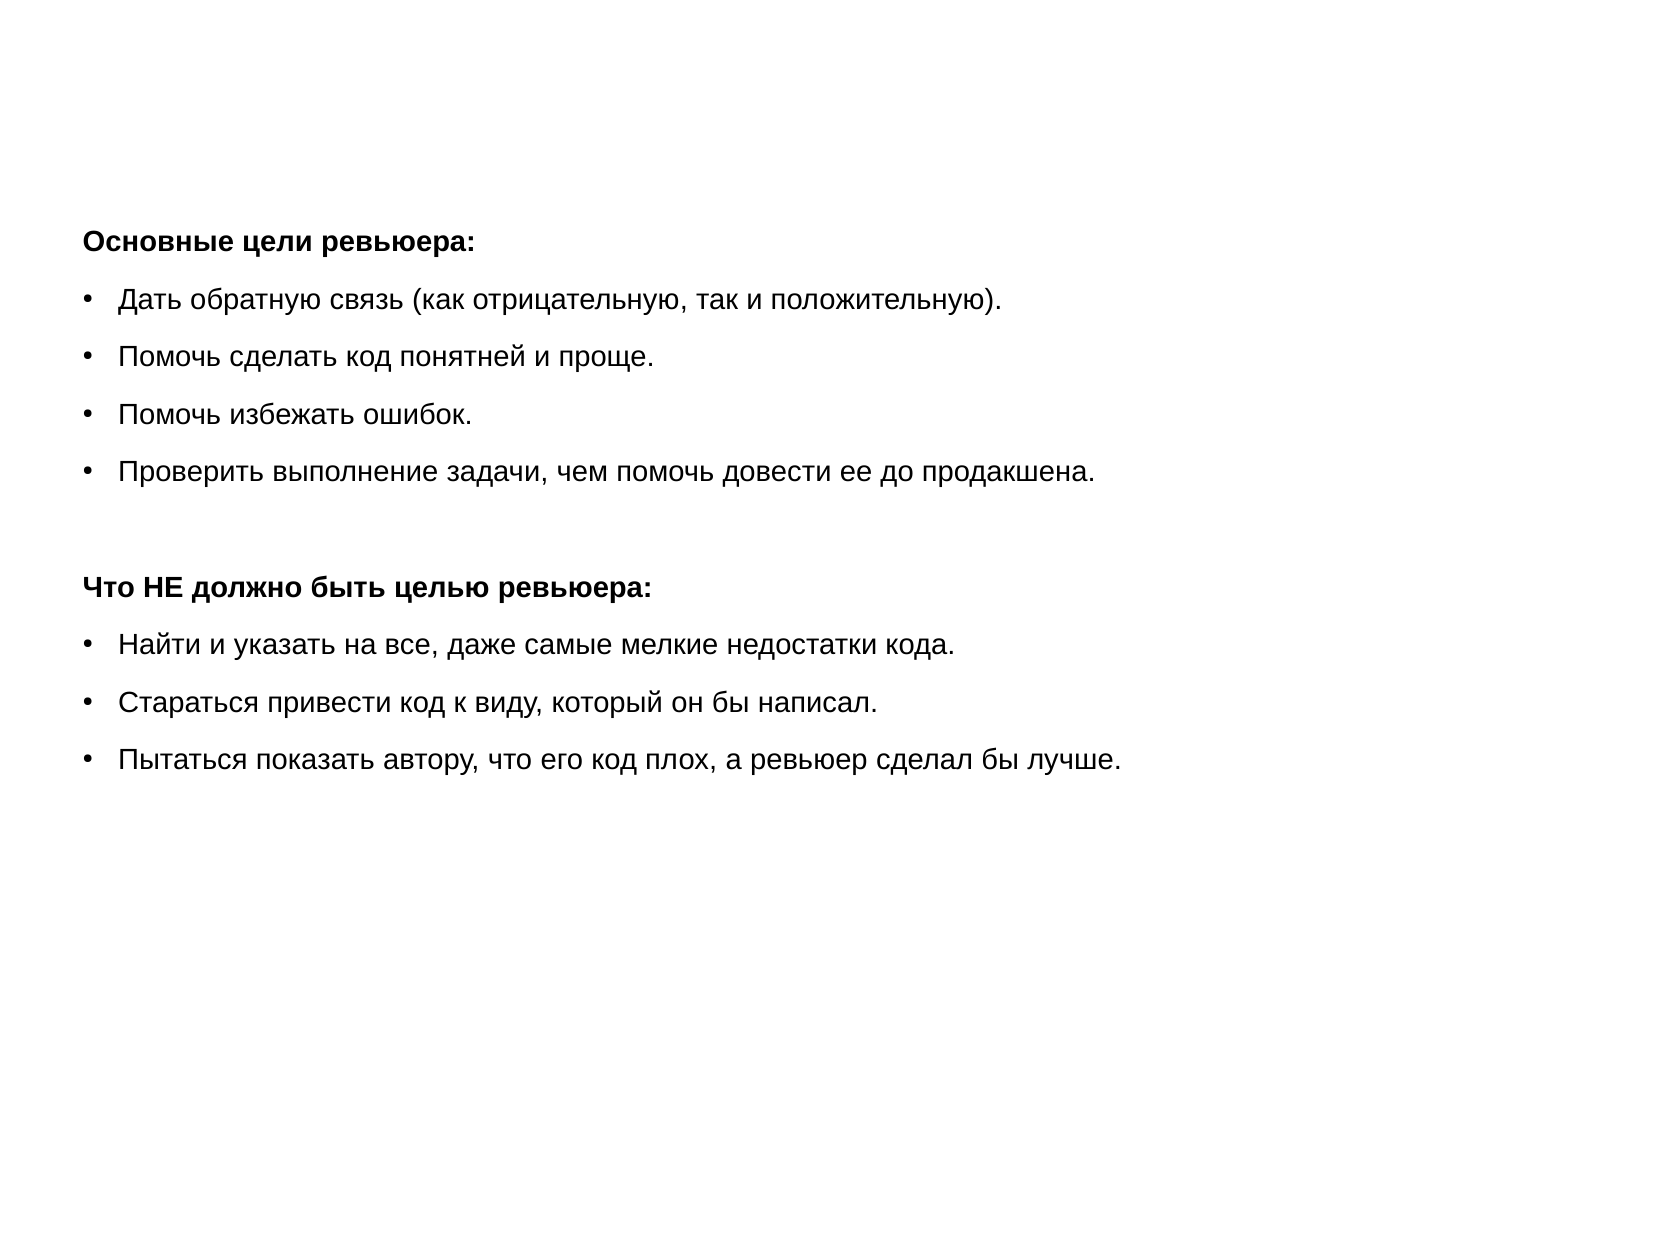

#
Основные цели ревьюера:
Дать обратную связь (как отрицательную, так и положительную).
Помочь сделать код понятней и проще.
Помочь избежать ошибок.
Проверить выполнение задачи, чем помочь довести ее до продакшена.
Что НЕ должно быть целью ревьюера:
Найти и указать на все, даже самые мелкие недостатки кода.
Стараться привести код к виду, который он бы написал.
Пытаться показать автору, что его код плох, а ревьюер сделал бы лучше.